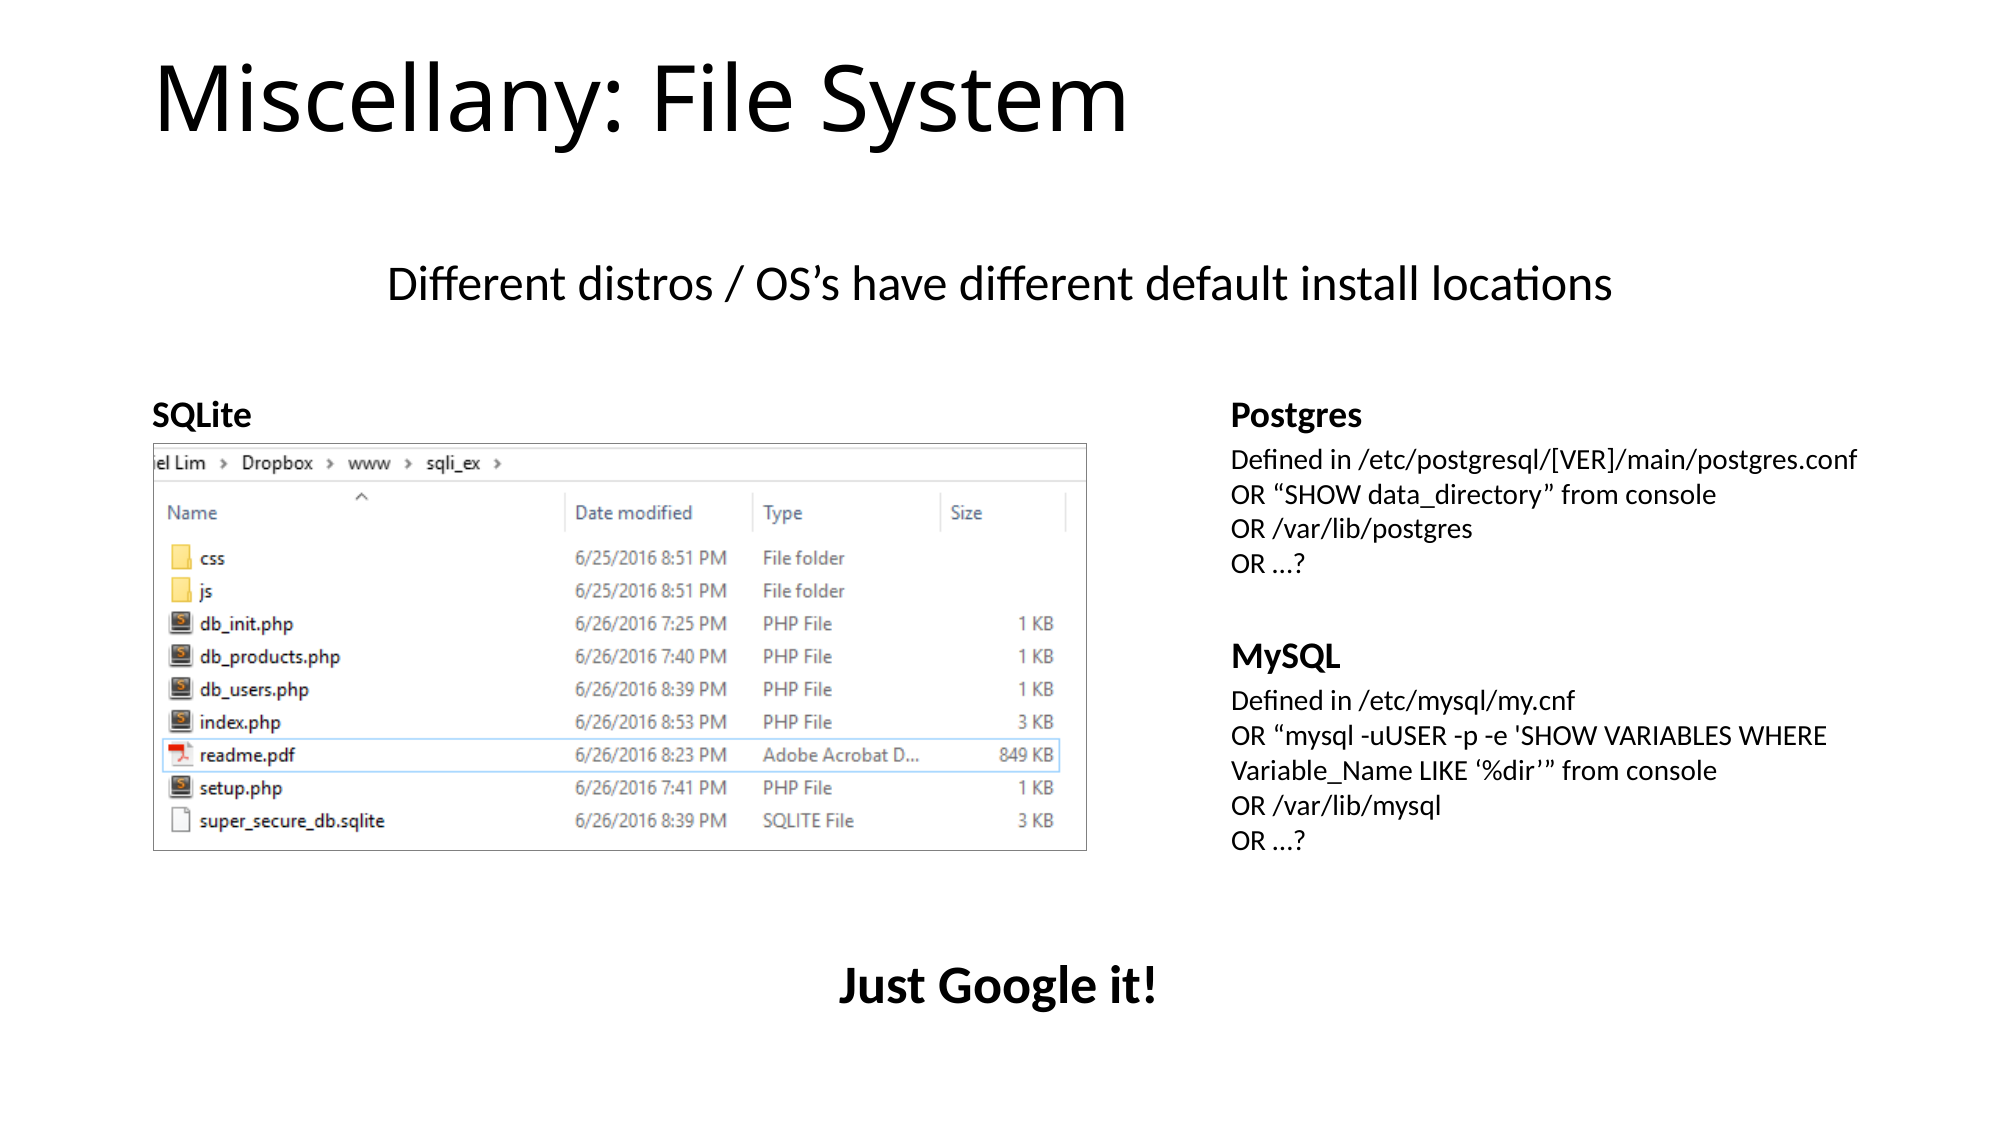

# Miscellany: File System
Different distros / OS’s have different default install locations
SQLite
Postgres
Defined in /etc/postgresql/[VER]/main/postgres.conf
OR “SHOW data_directory” from console
OR /var/lib/postgres
OR …?
MySQL
Defined in /etc/mysql/my.cnf
OR “mysql -uUSER -p -e 'SHOW VARIABLES WHERE Variable_Name LIKE ‘%dir’” from console
OR /var/lib/mysql
OR …?
Just Google it!